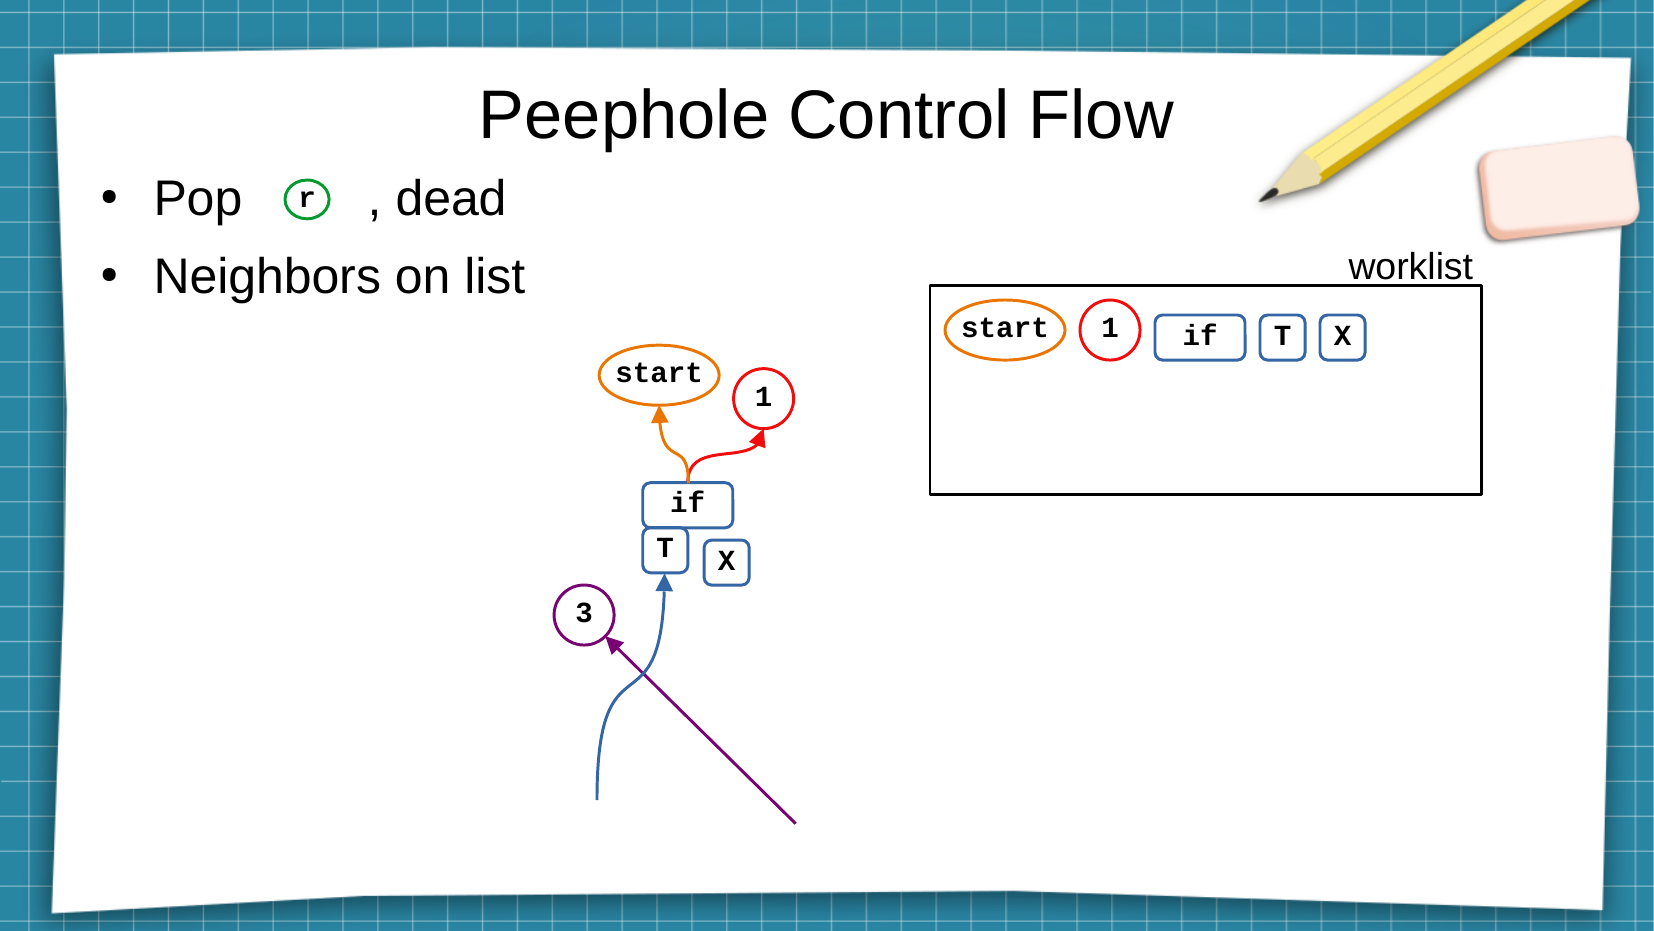

# Peephole Control Flow
Pop , dead
Neighbors on list
r
worklist
start
1
if
T
X
start
1
if
T
X
3